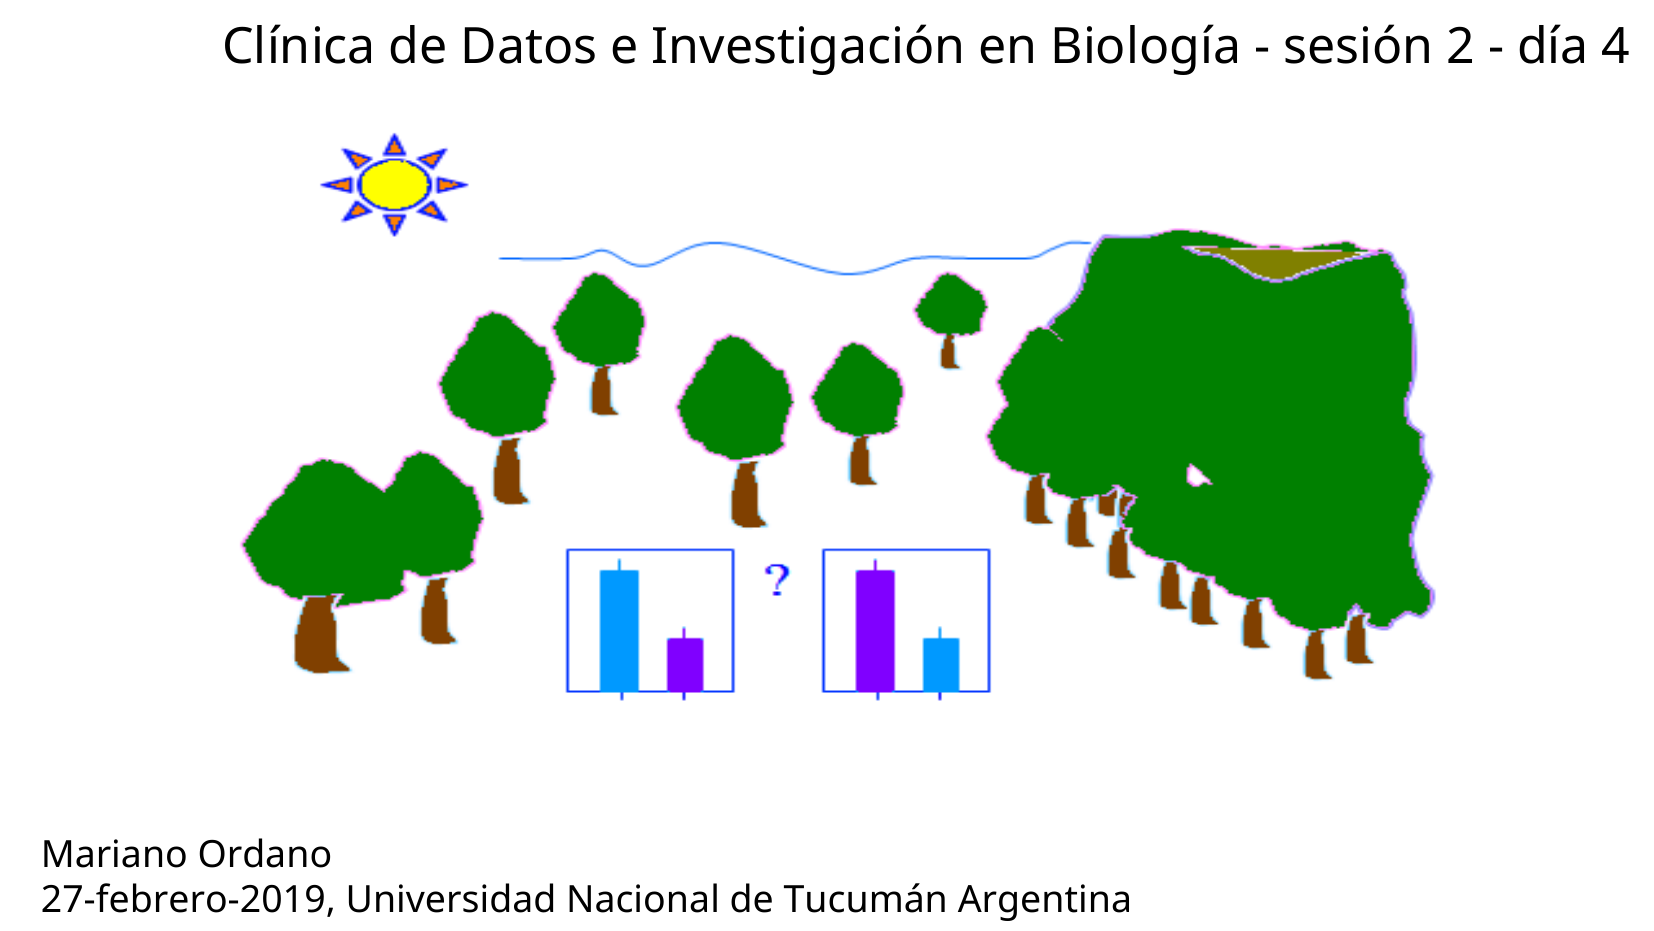

Clínica de Datos e Investigación en Biología - sesión 2 - día 4
Mariano Ordano
27-febrero-2019, Universidad Nacional de Tucumán Argentina